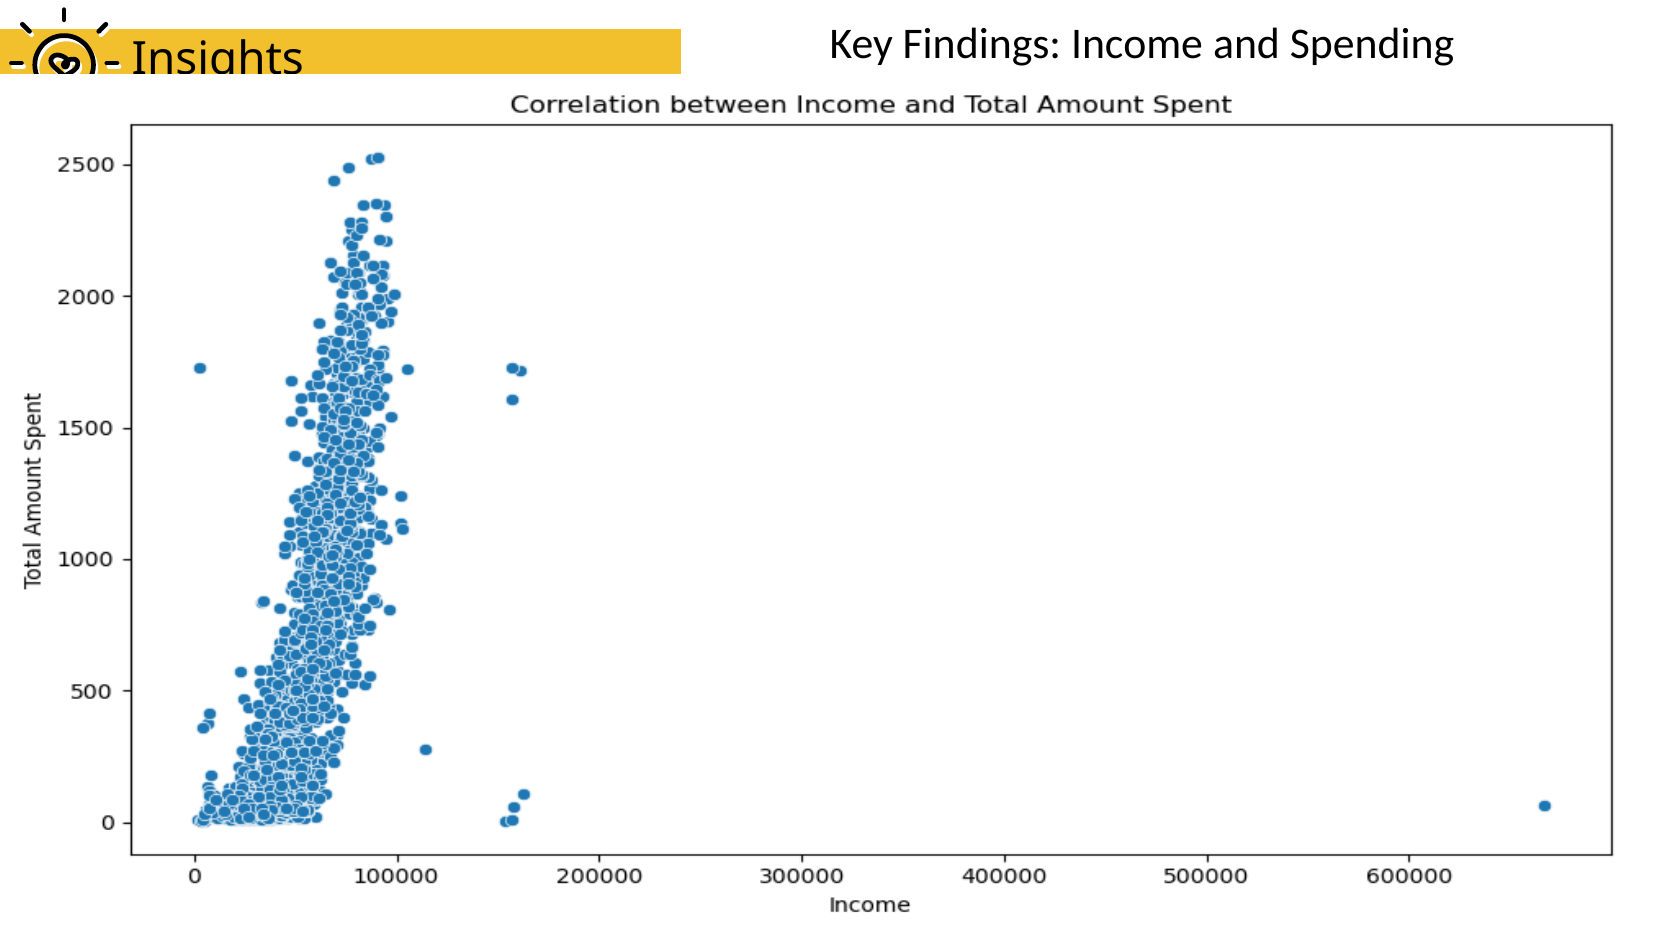

Key Findings: Income and Spending
# Insights
.